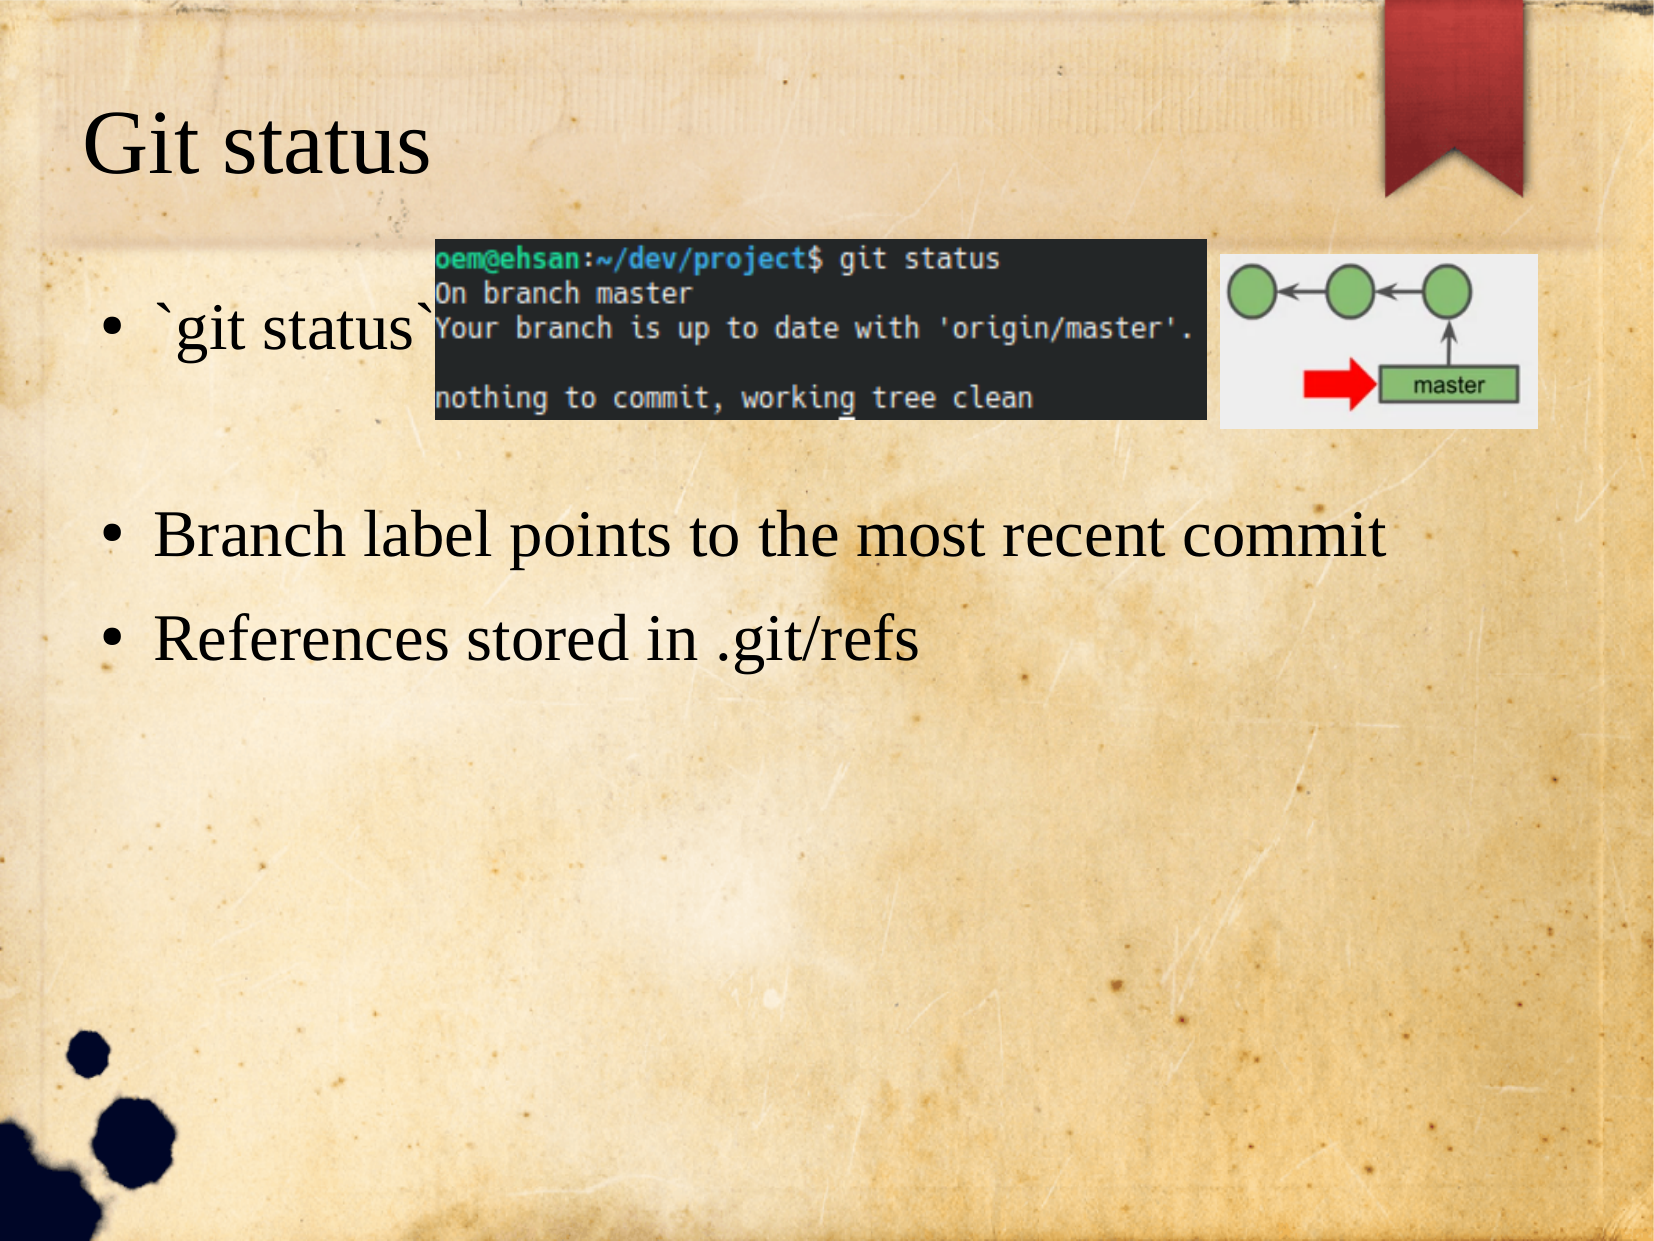

# Git status
`git status`
Branch label points to the most recent commit
References stored in .git/refs